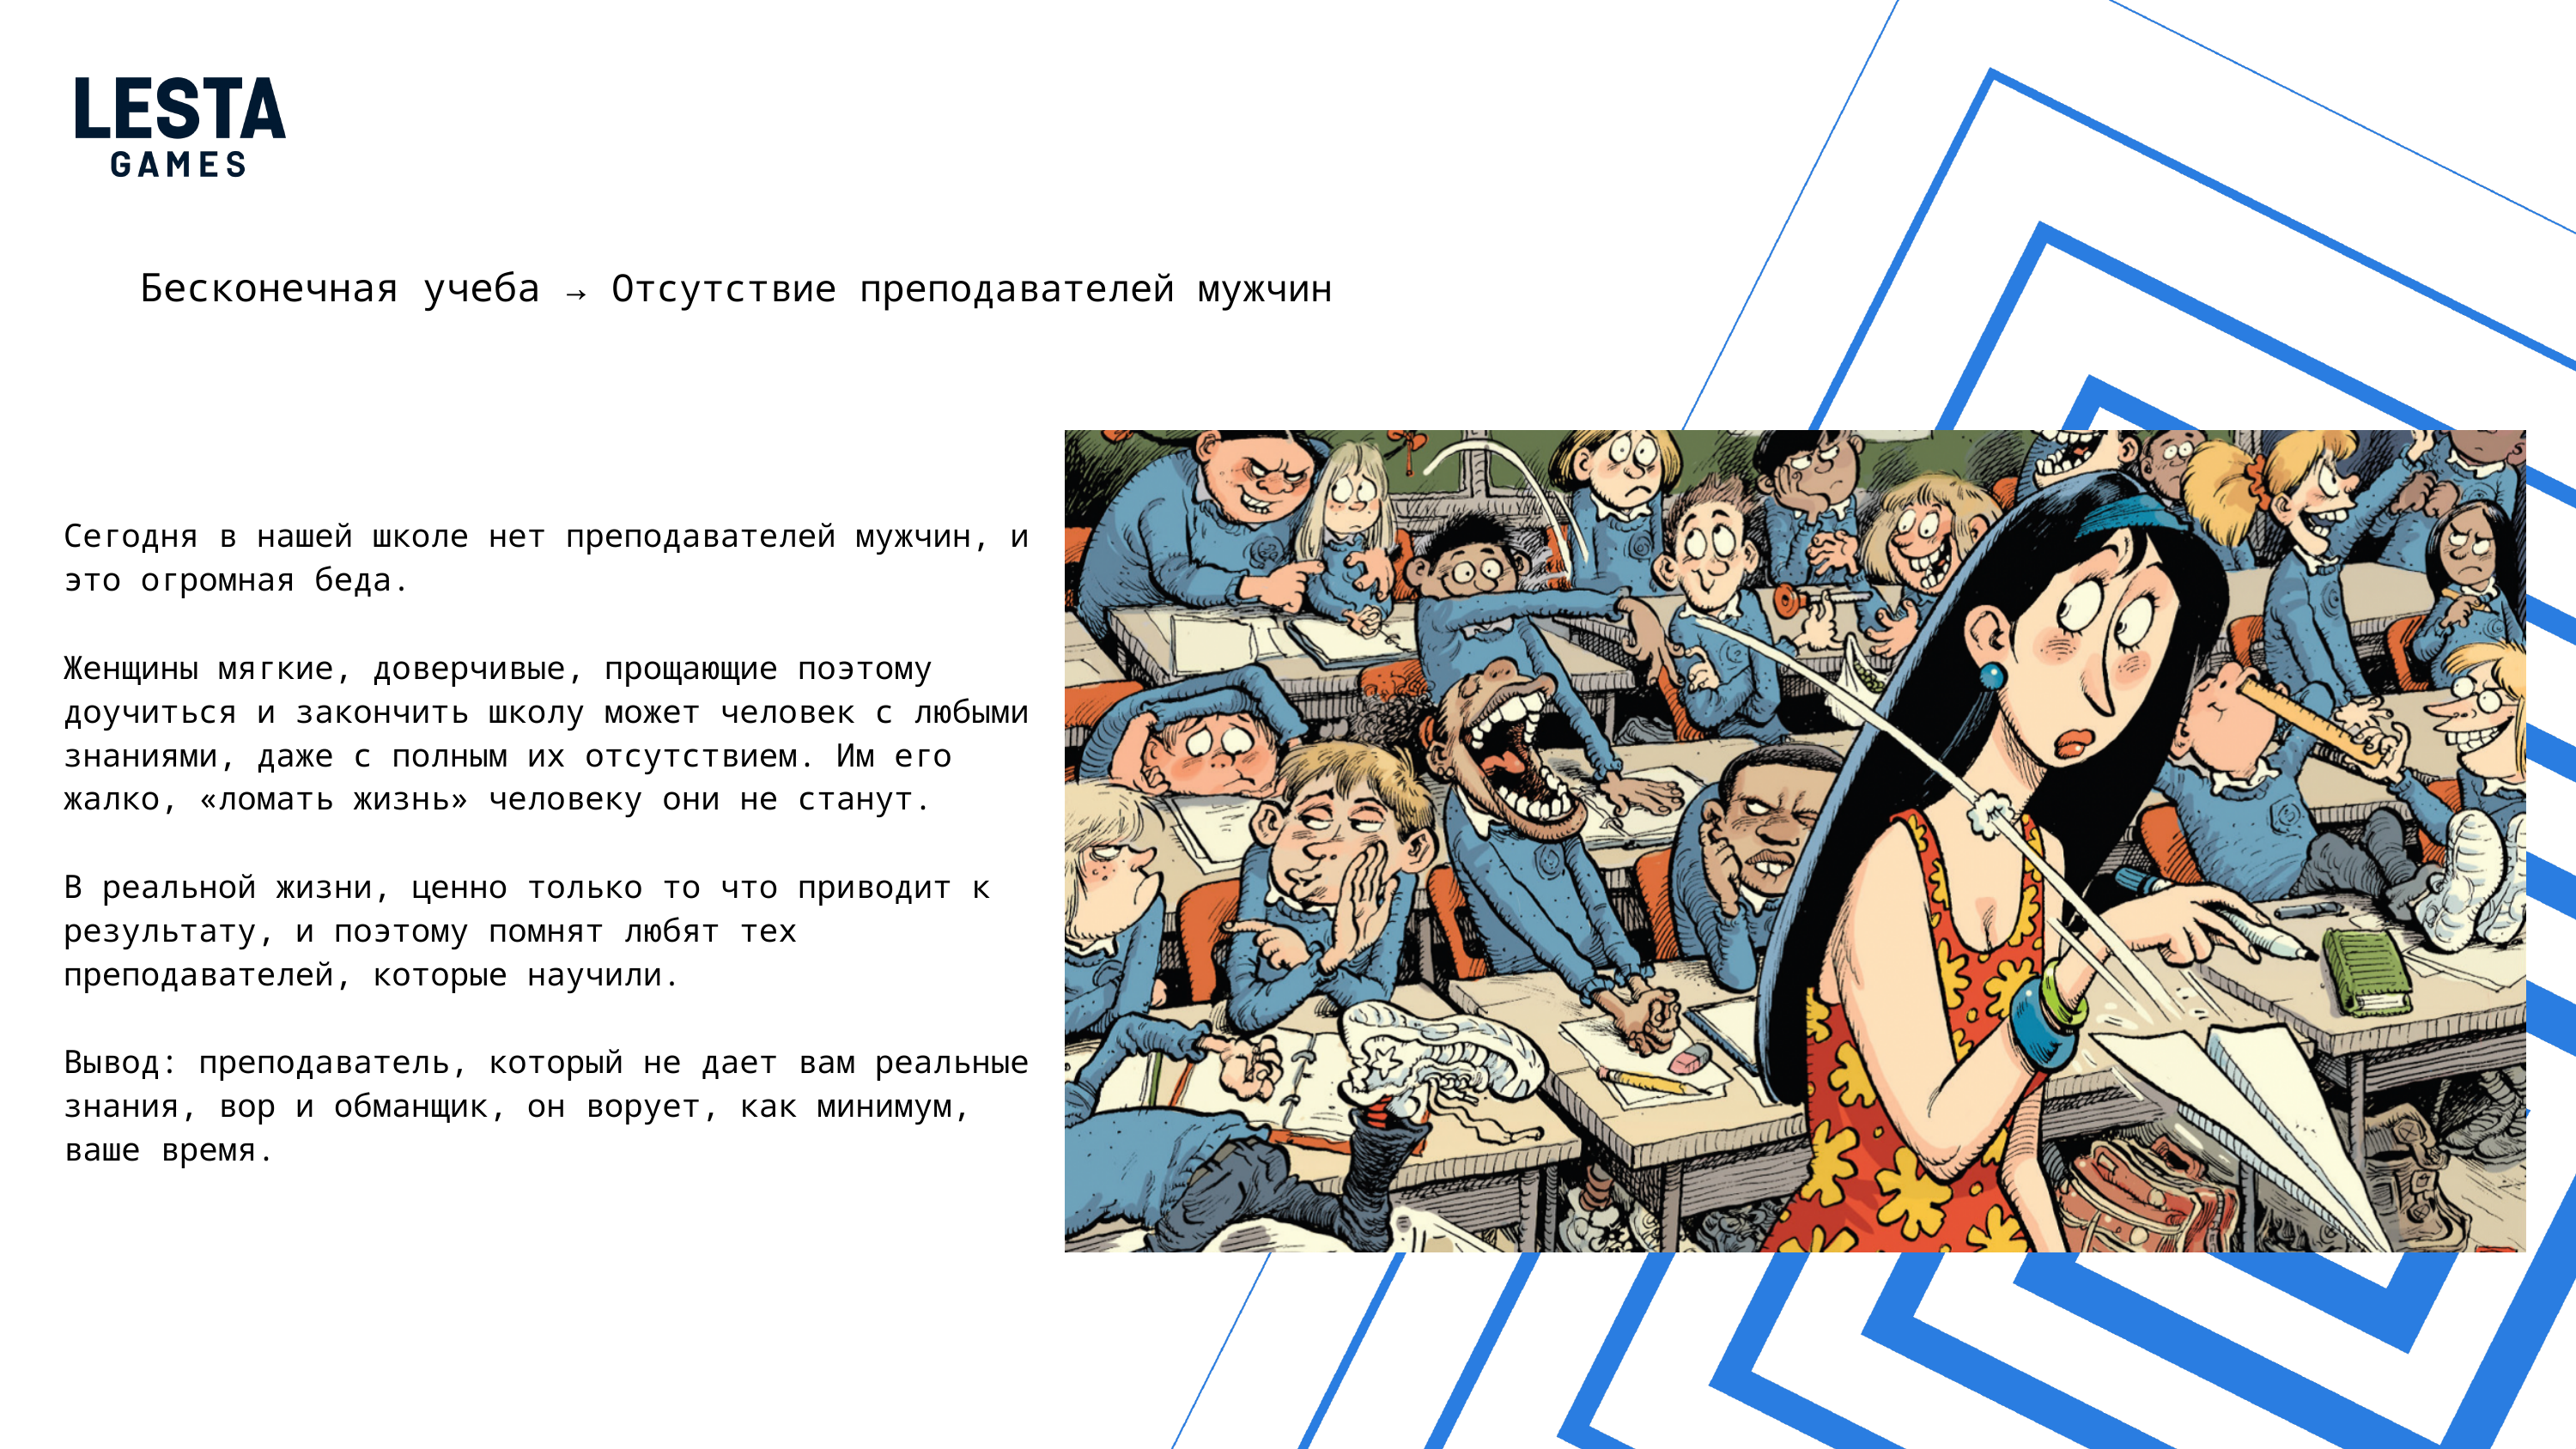

Бесконечная учеба → Отсутствие преподавателей мужчин
Сегодня в нашей школе нет преподавателей мужчин, и это огромная беда.
Женщины мягкие, доверчивые, прощающие поэтому доучиться и закончить школу может человек с любыми знаниями, даже с полным их отсутствием. Им его жалко, «ломать жизнь» человеку они не станут.
В реальной жизни, ценно только то что приводит к результату, и поэтому помнят любят тех преподавателей, которые научили.
Вывод: преподаватель, который не дает вам реальные знания, вор и обманщик, он ворует, как минимум, ваше время.